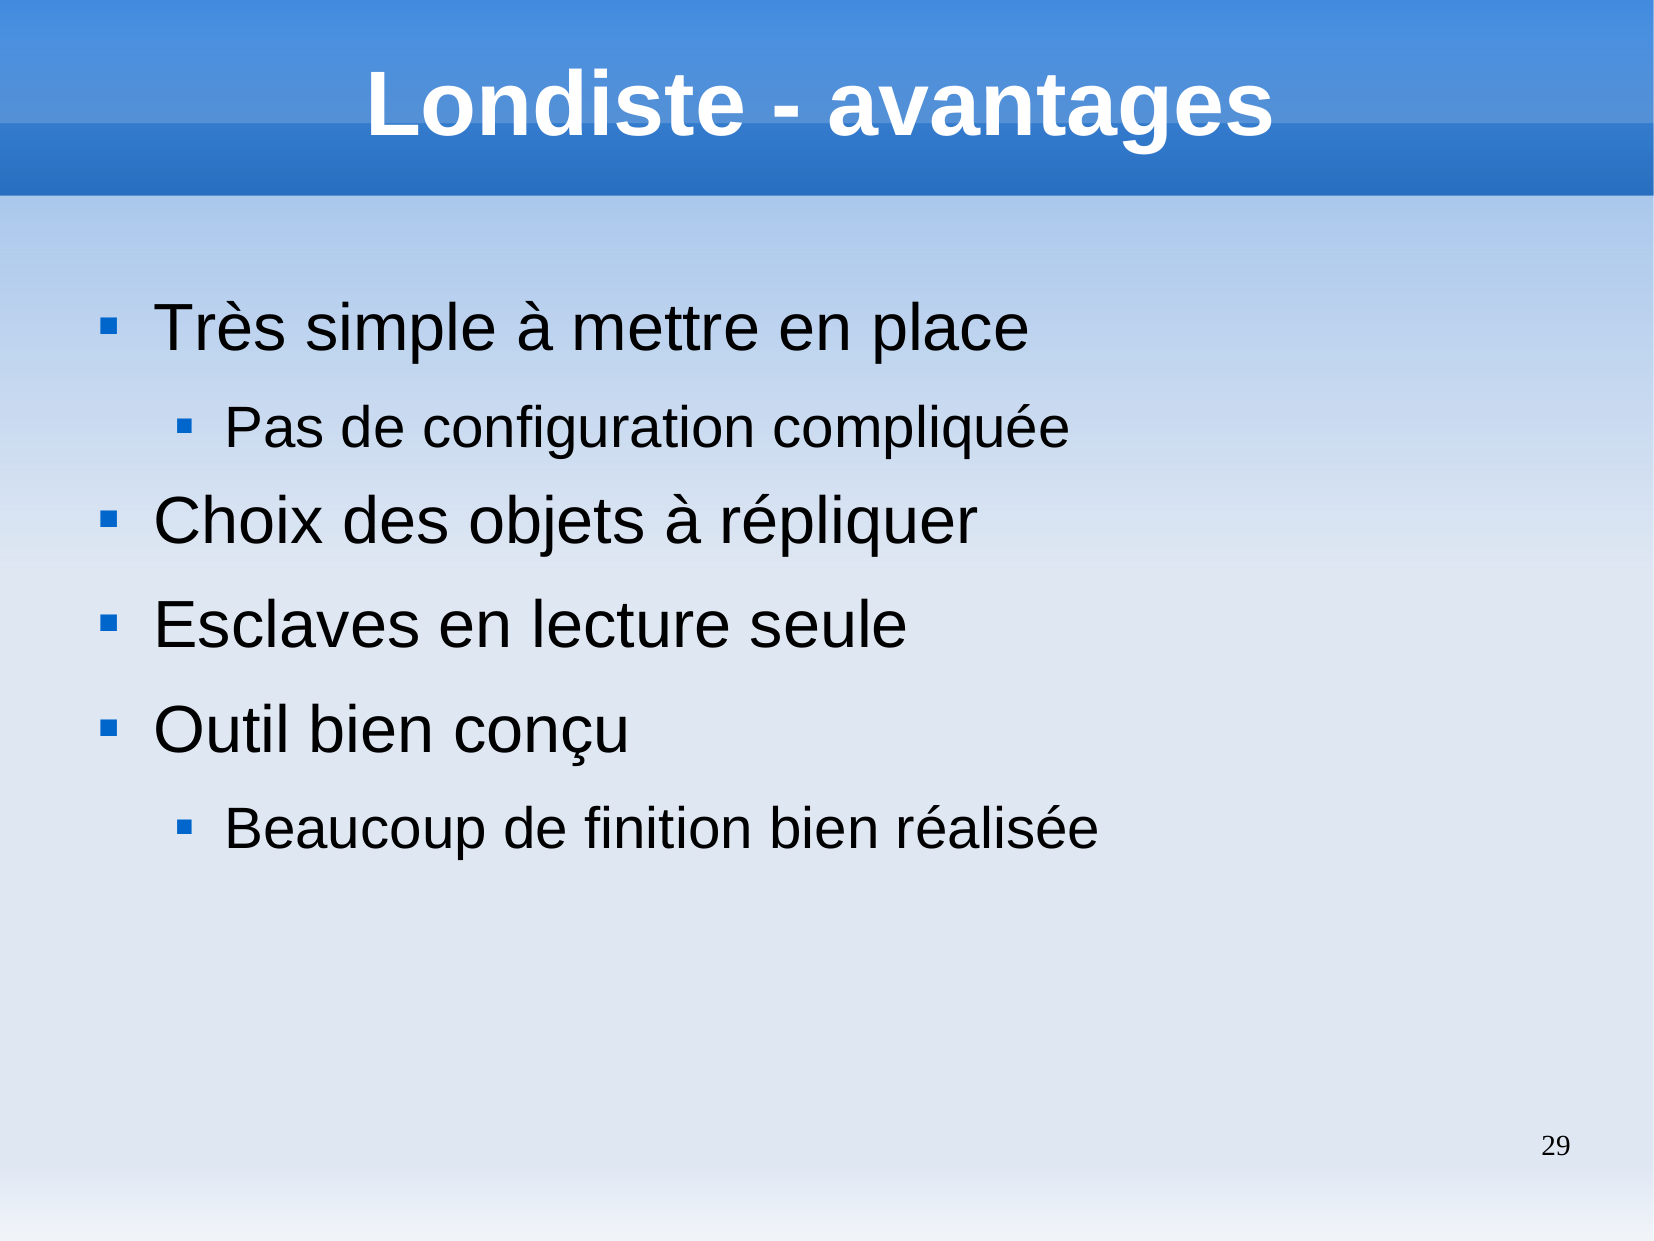

# Londiste - avantages
Très simple à mettre en place
Pas de configuration compliquée
Choix des objets à répliquer
Esclaves en lecture seule
Outil bien conçu
Beaucoup de finition bien réalisée
29